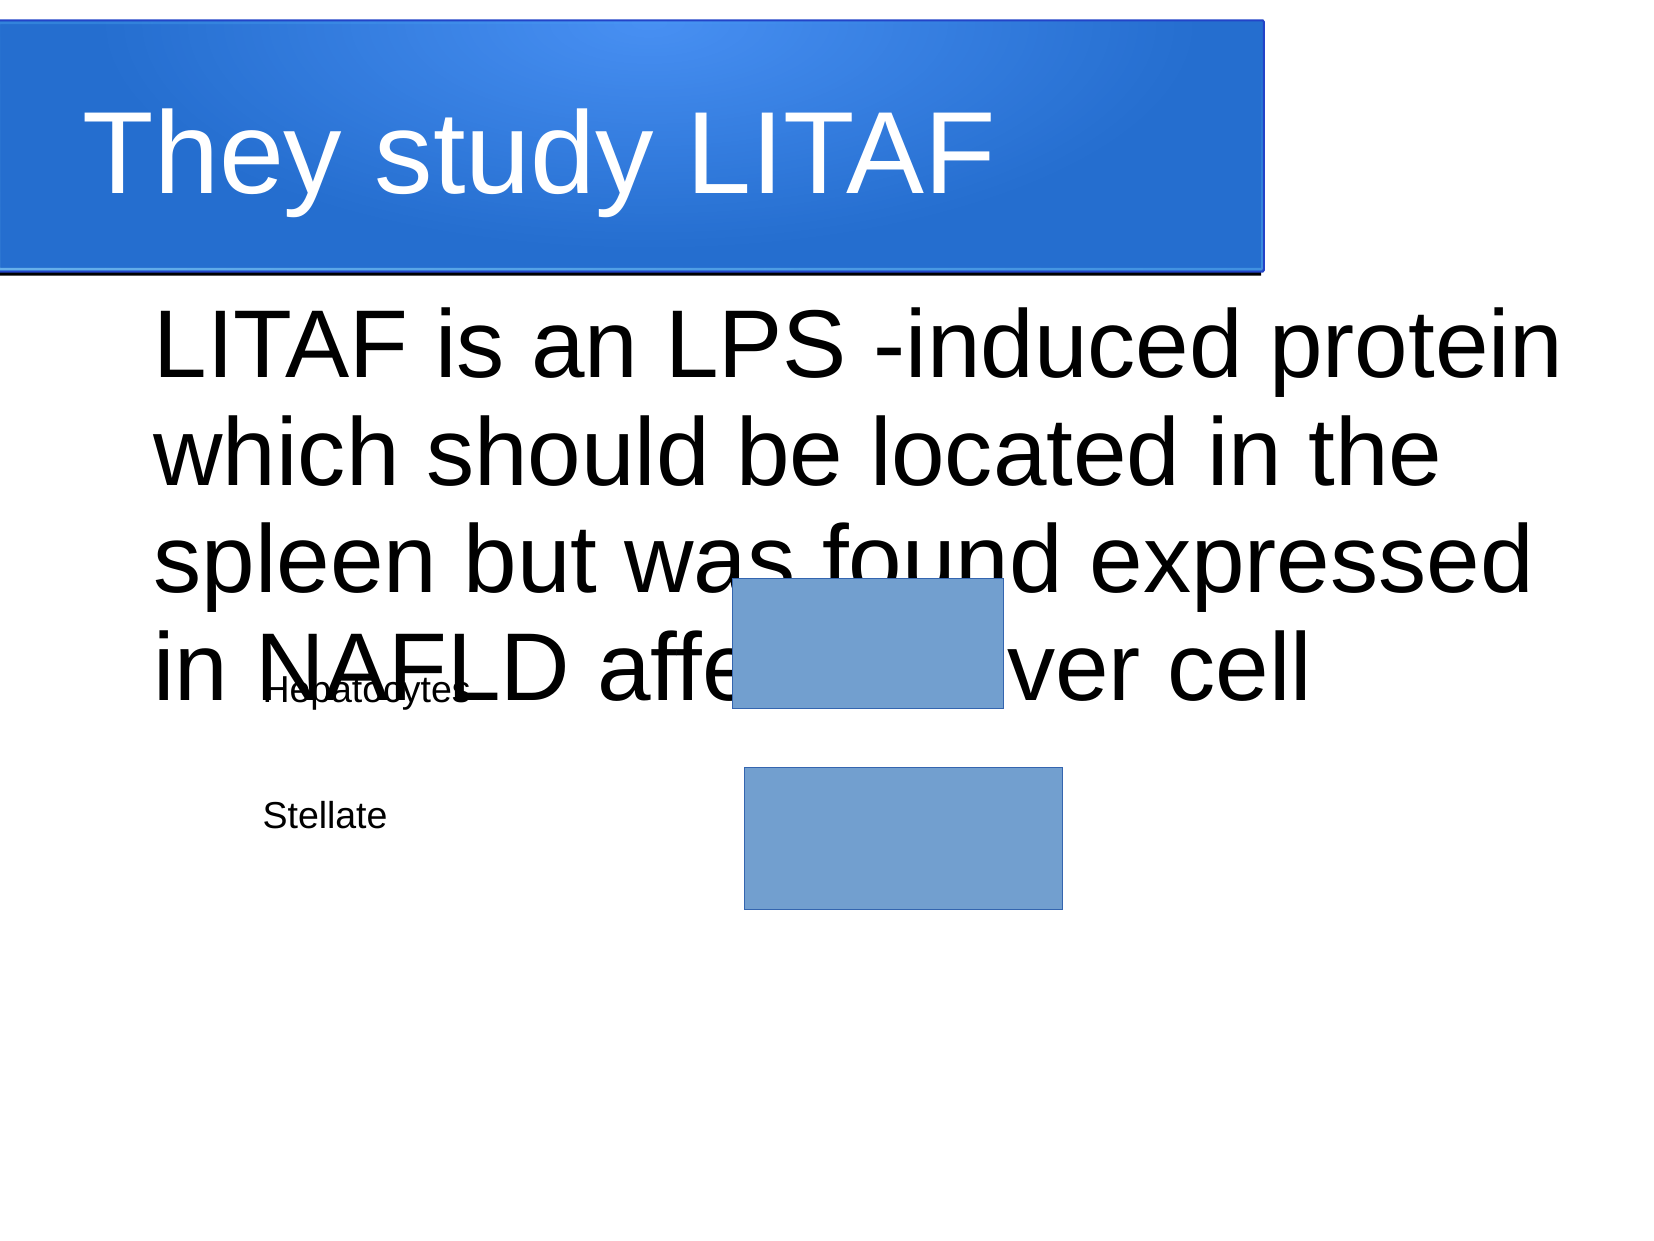

# They study LITAF
LITAF is an LPS -induced protein which should be located in the spleen but was found expressed in NAFLD affected liver cell
Hepatocytes
Stellate